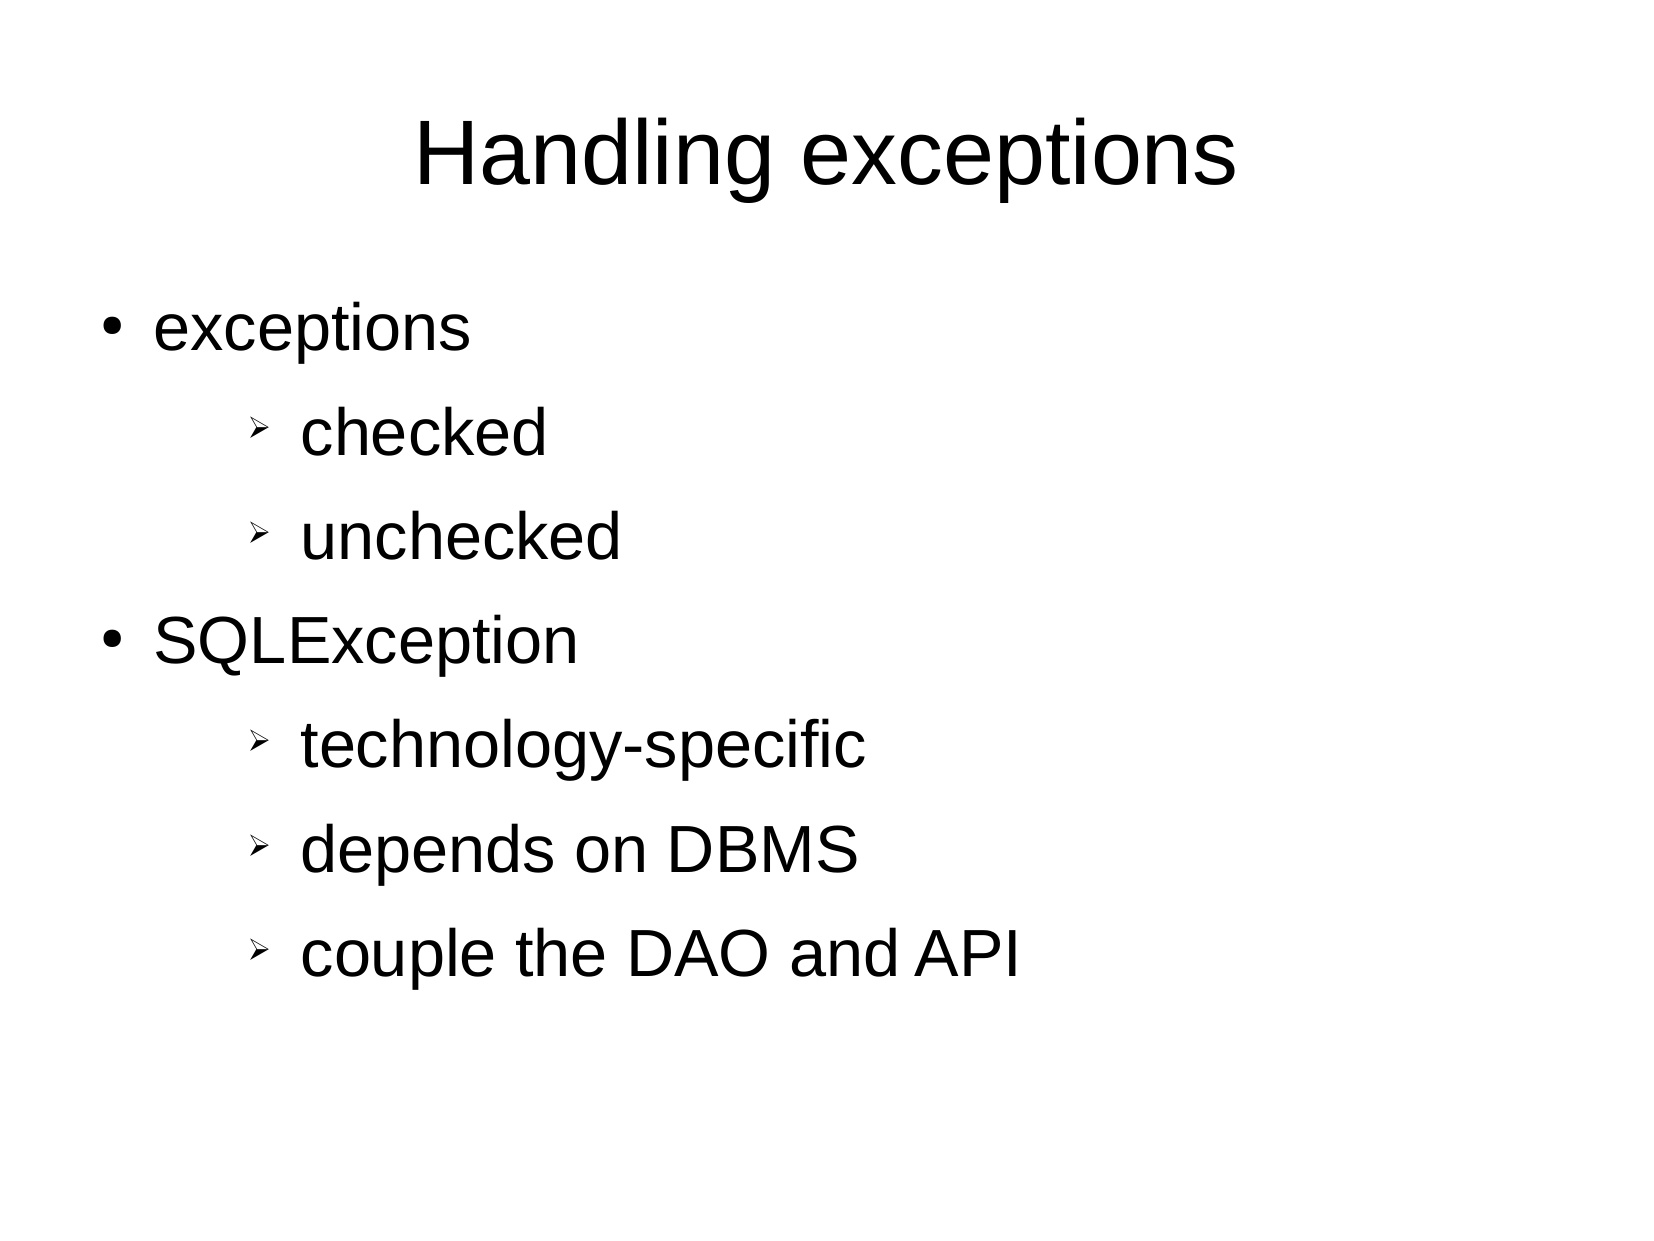

# Handling exceptions
exceptions
checked
unchecked
SQLException
technology-specific
depends on DBMS
couple the DAO and API